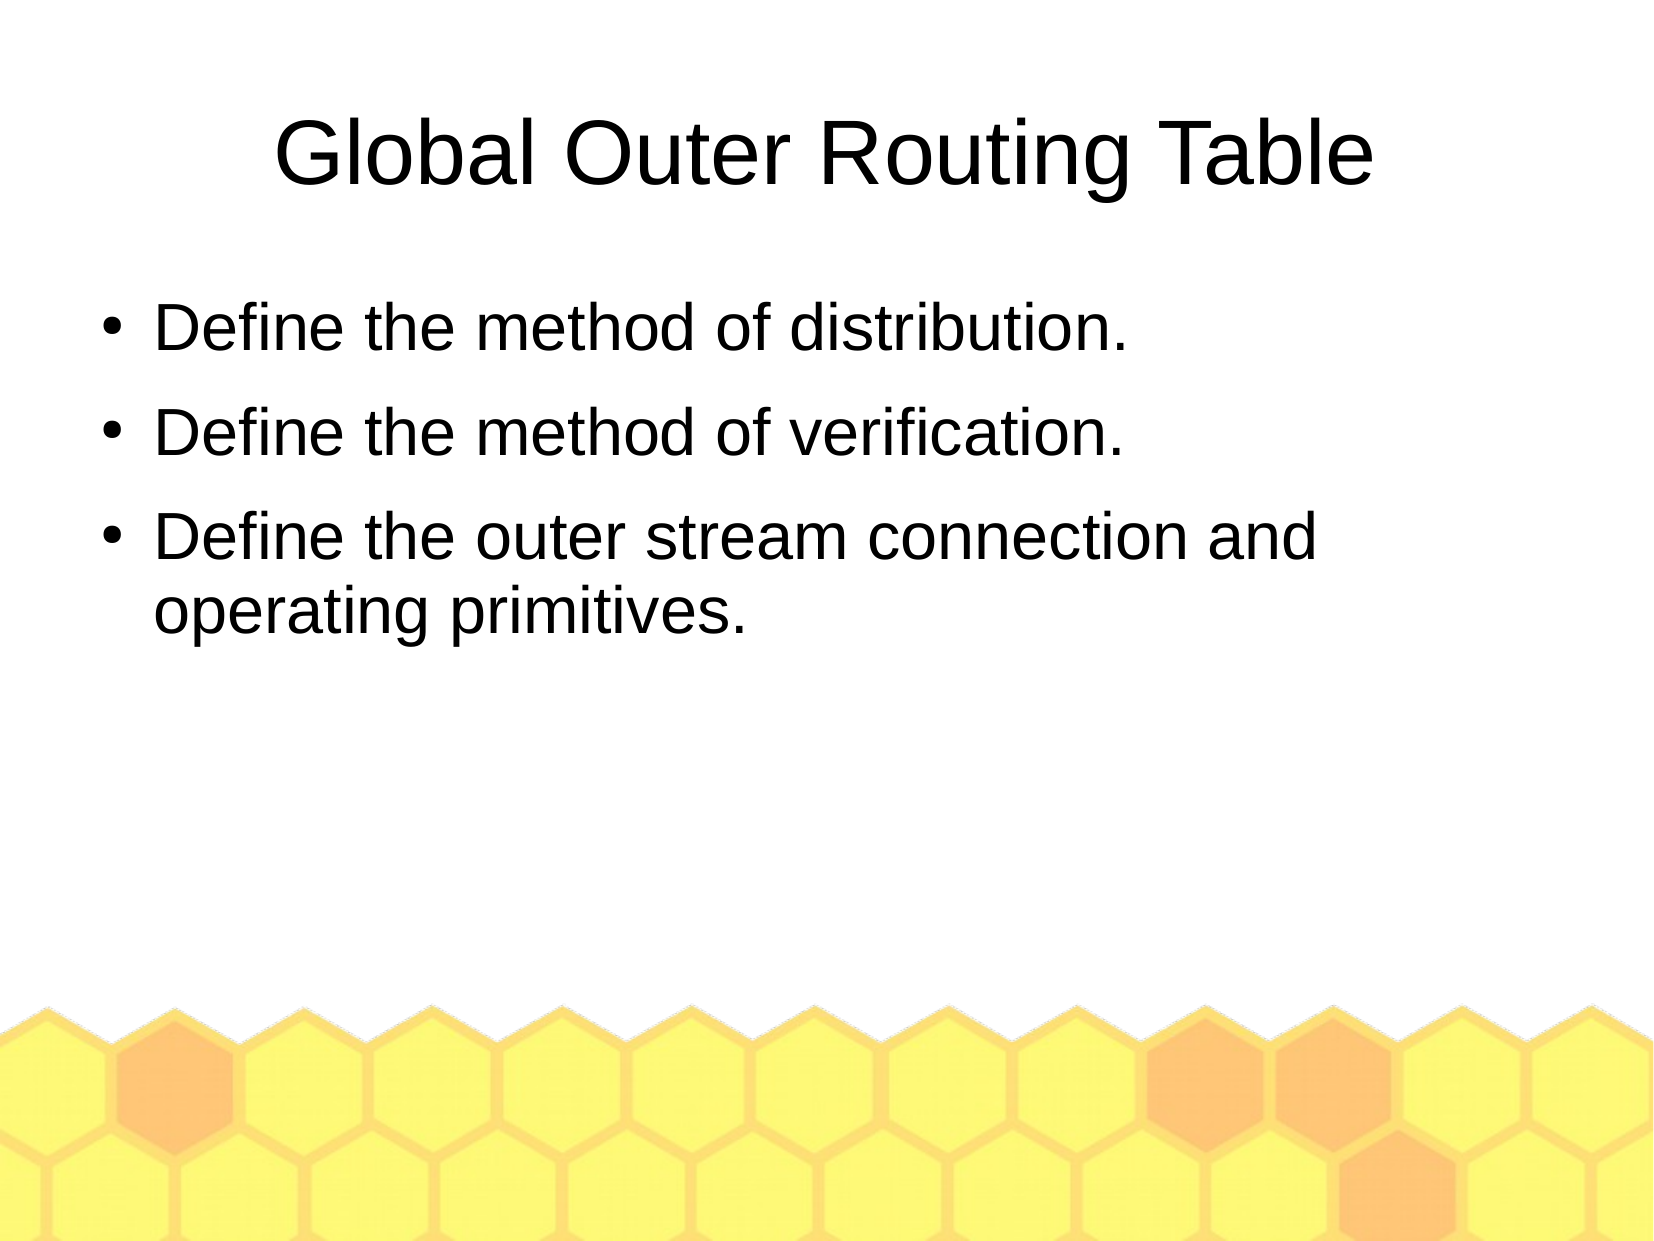

# Global Outer Routing Table
Define the method of distribution.
Define the method of verification.
Define the outer stream connection and operating primitives.